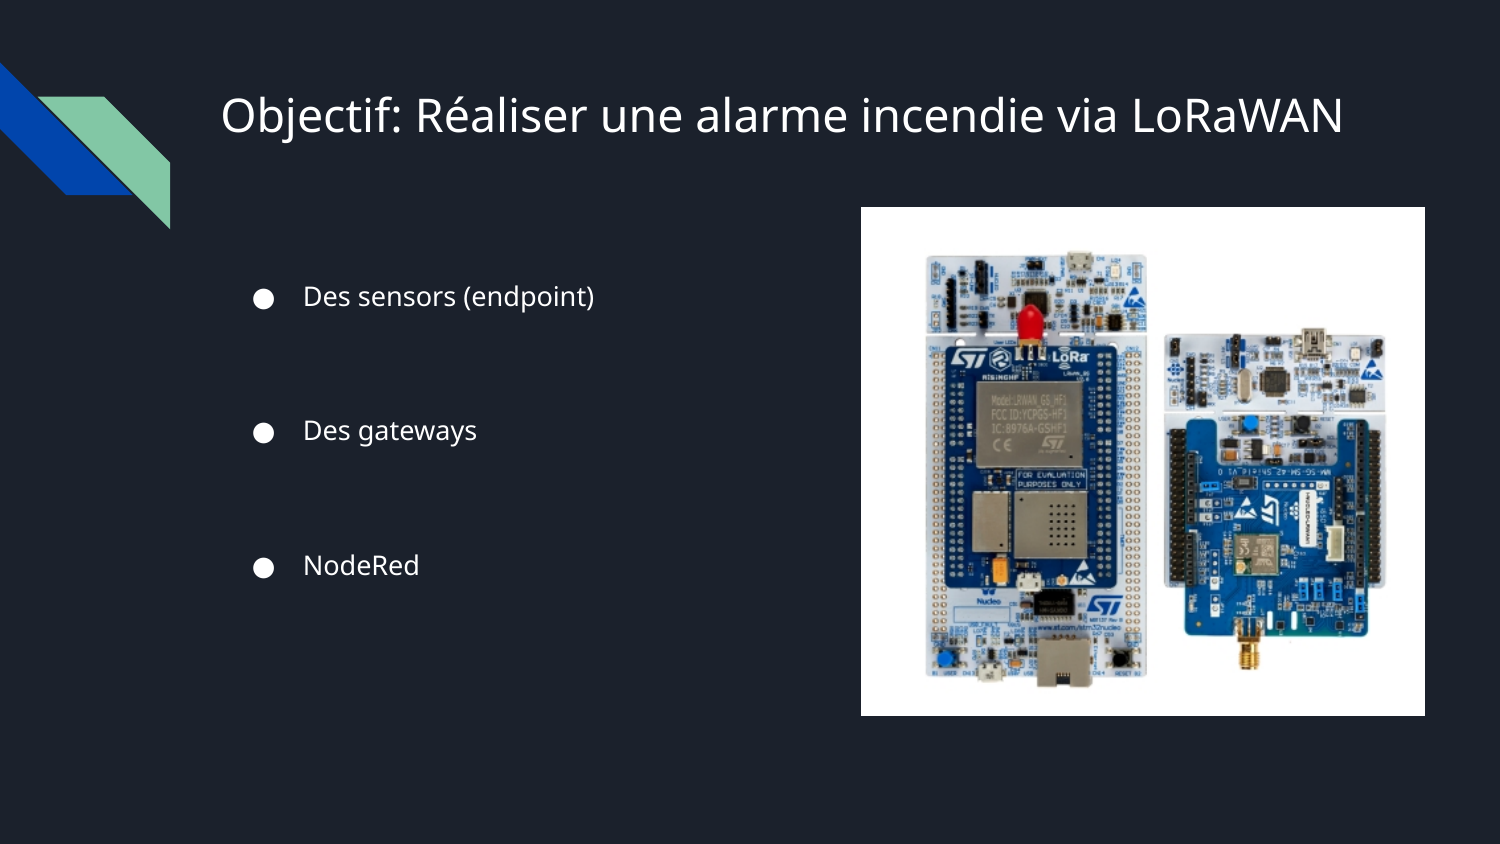

# Objectif: Réaliser une alarme incendie via LoRaWAN
Des sensors (endpoint)
Des gateways
NodeRed